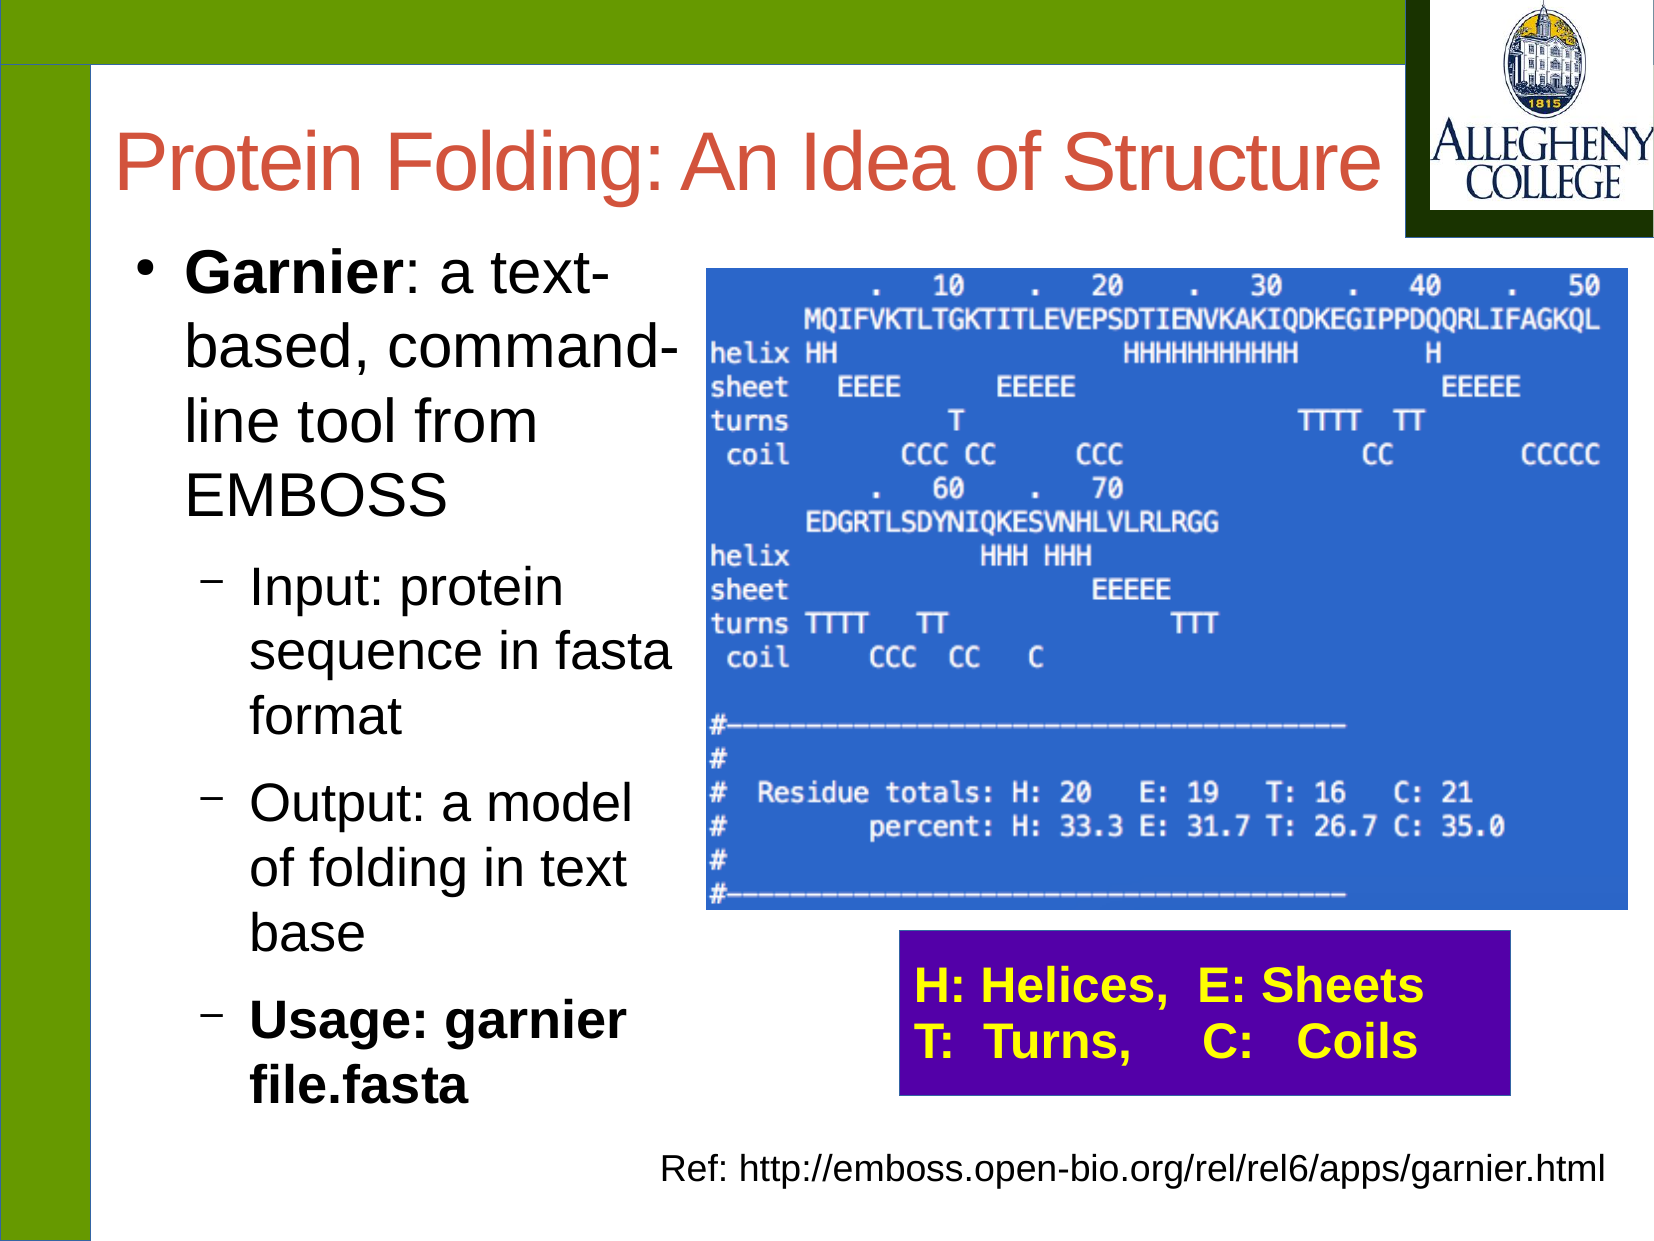

# Protein Folding: An Idea of Structure
Garnier: a text-based, command-line tool from EMBOSS
Input: protein sequence in fasta format
Output: a model of folding in text base
Usage: garnier file.fasta
H: Helices, E: Sheets
T: Turns, C: Coils
Ref: http://emboss.open-bio.org/rel/rel6/apps/garnier.html